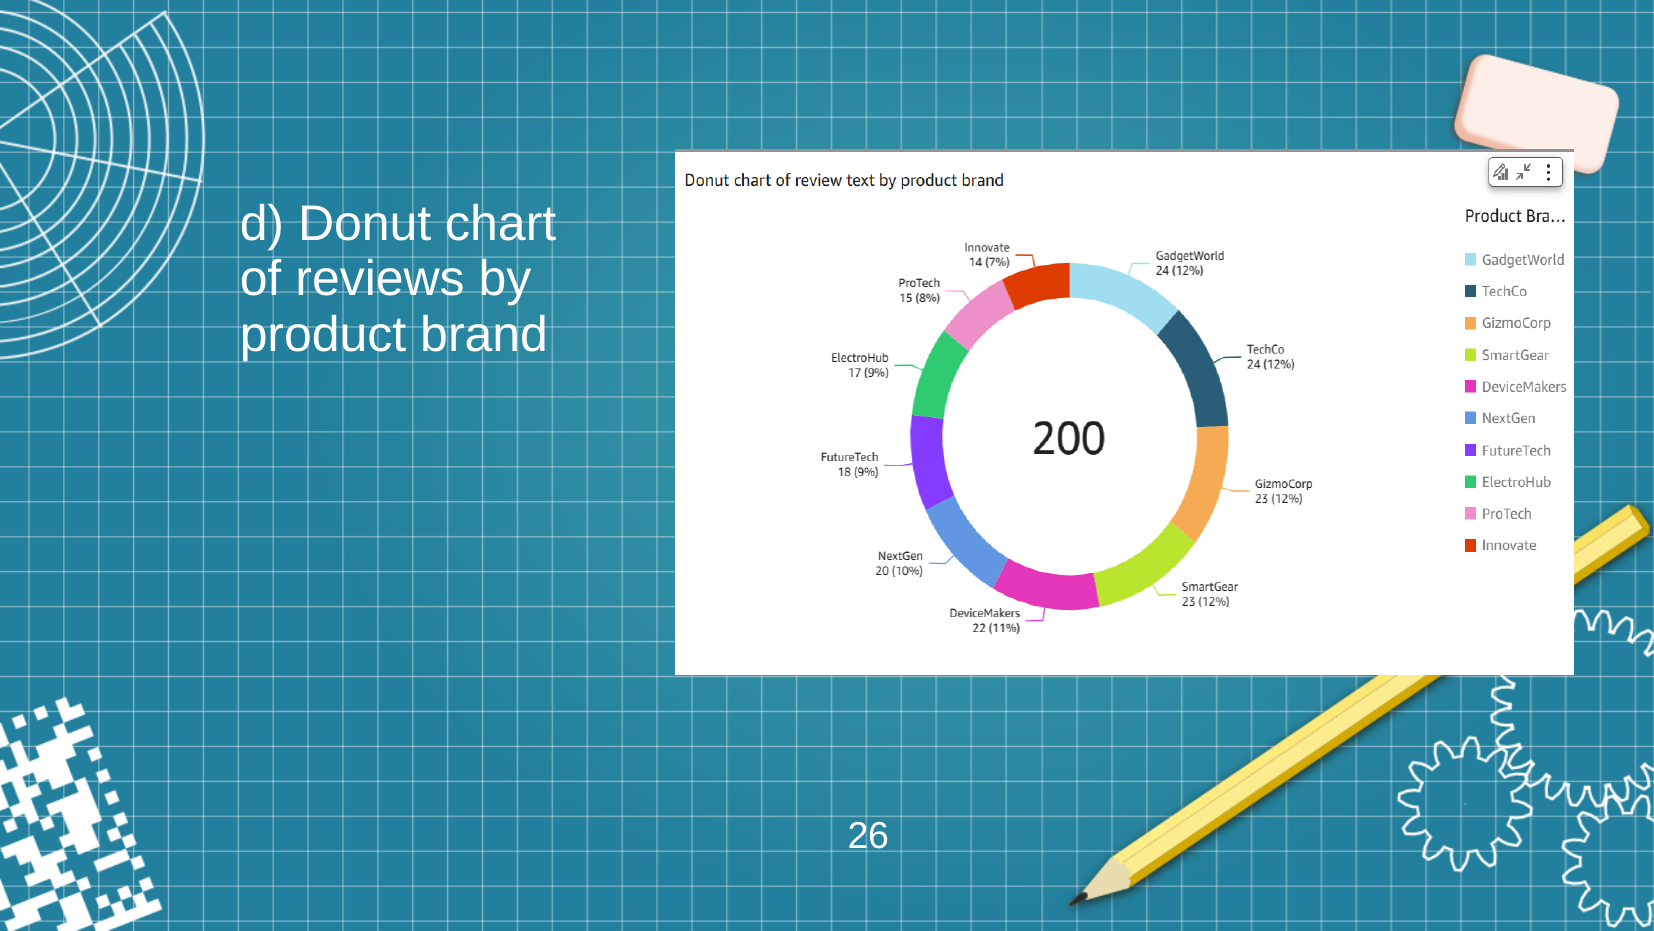

d) Donut chart of reviews by product brand